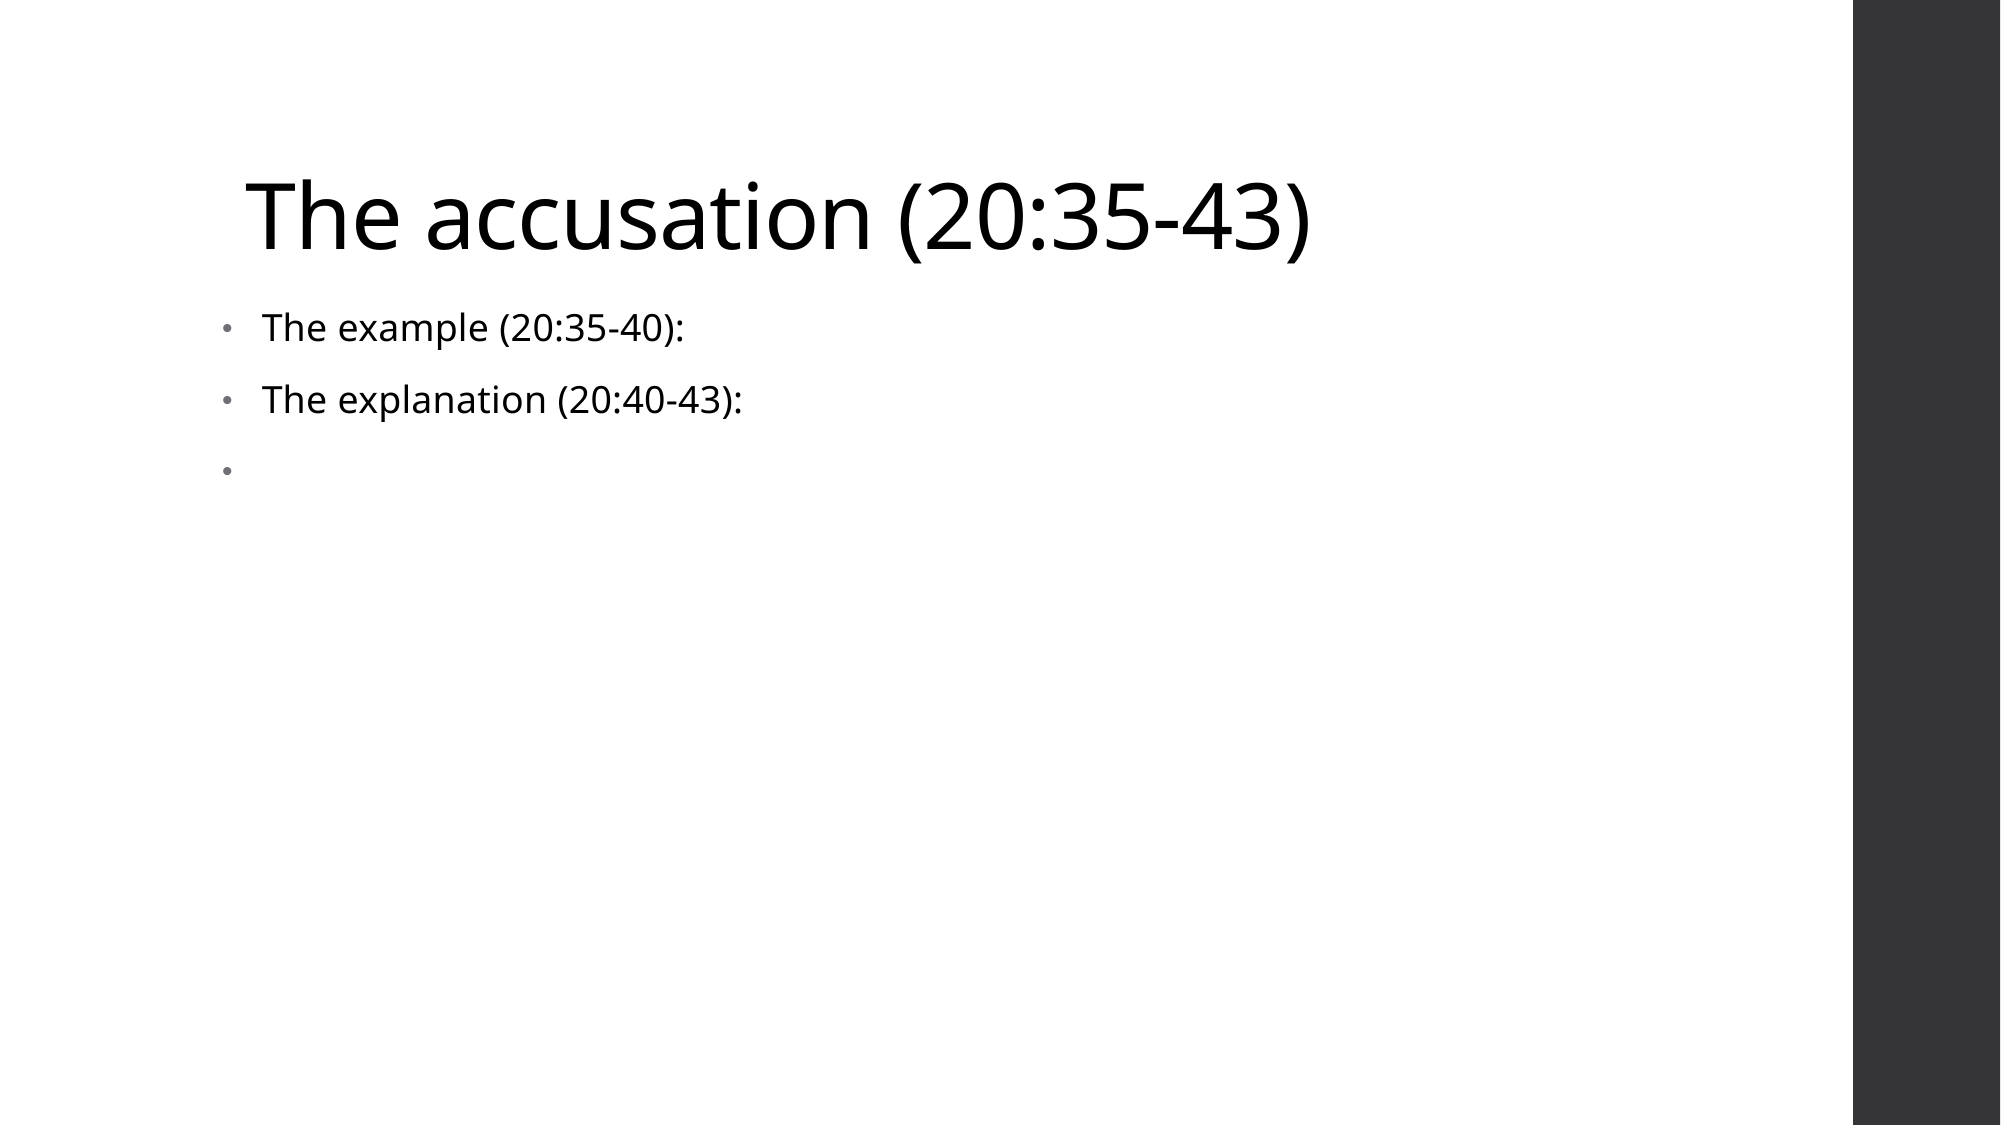

# The accusation (20:35-43)
 The example (20:35-40):
 The explanation (20:40-43):